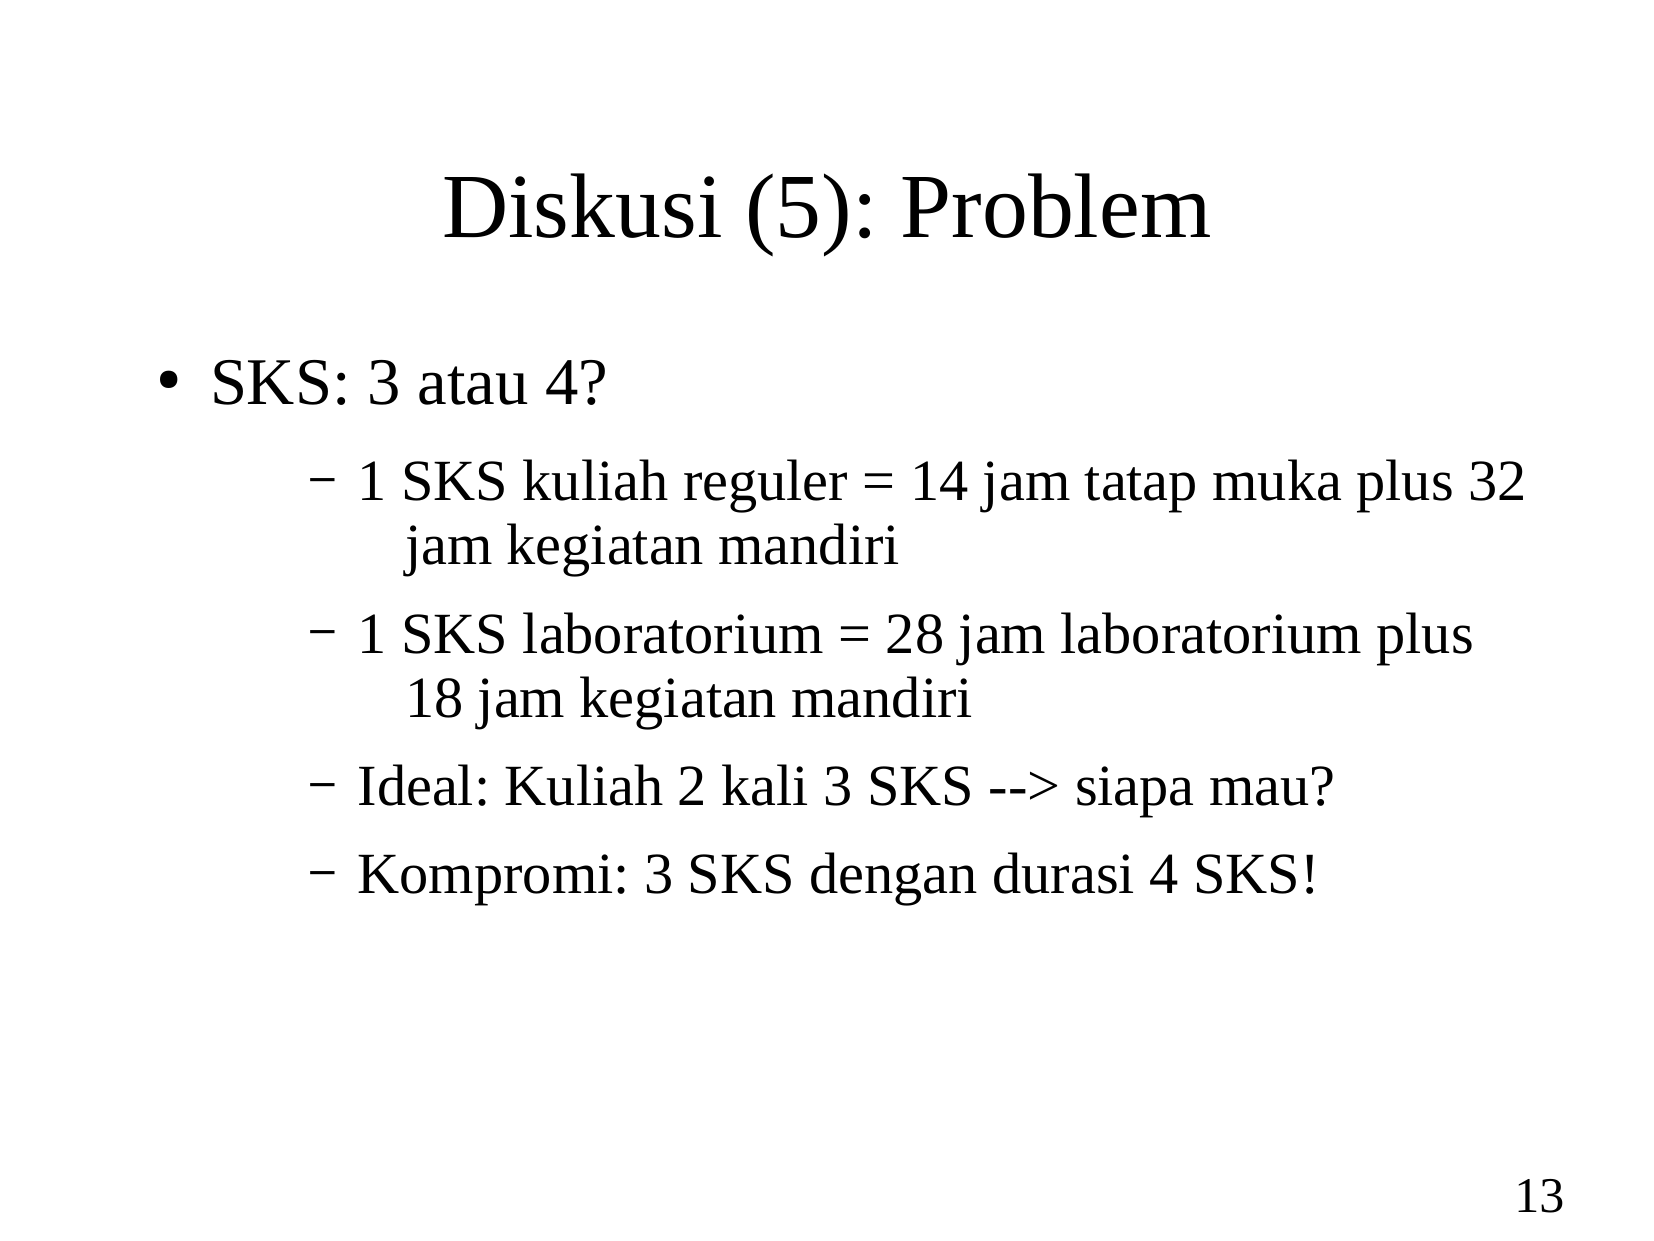

# Diskusi (5): Problem
SKS: 3 atau 4?
1 SKS kuliah reguler = 14 jam tatap muka plus 32 jam kegiatan mandiri
1 SKS laboratorium = 28 jam laboratorium plus 18 jam kegiatan mandiri
Ideal: Kuliah 2 kali 3 SKS --> siapa mau?
Kompromi: 3 SKS dengan durasi 4 SKS!